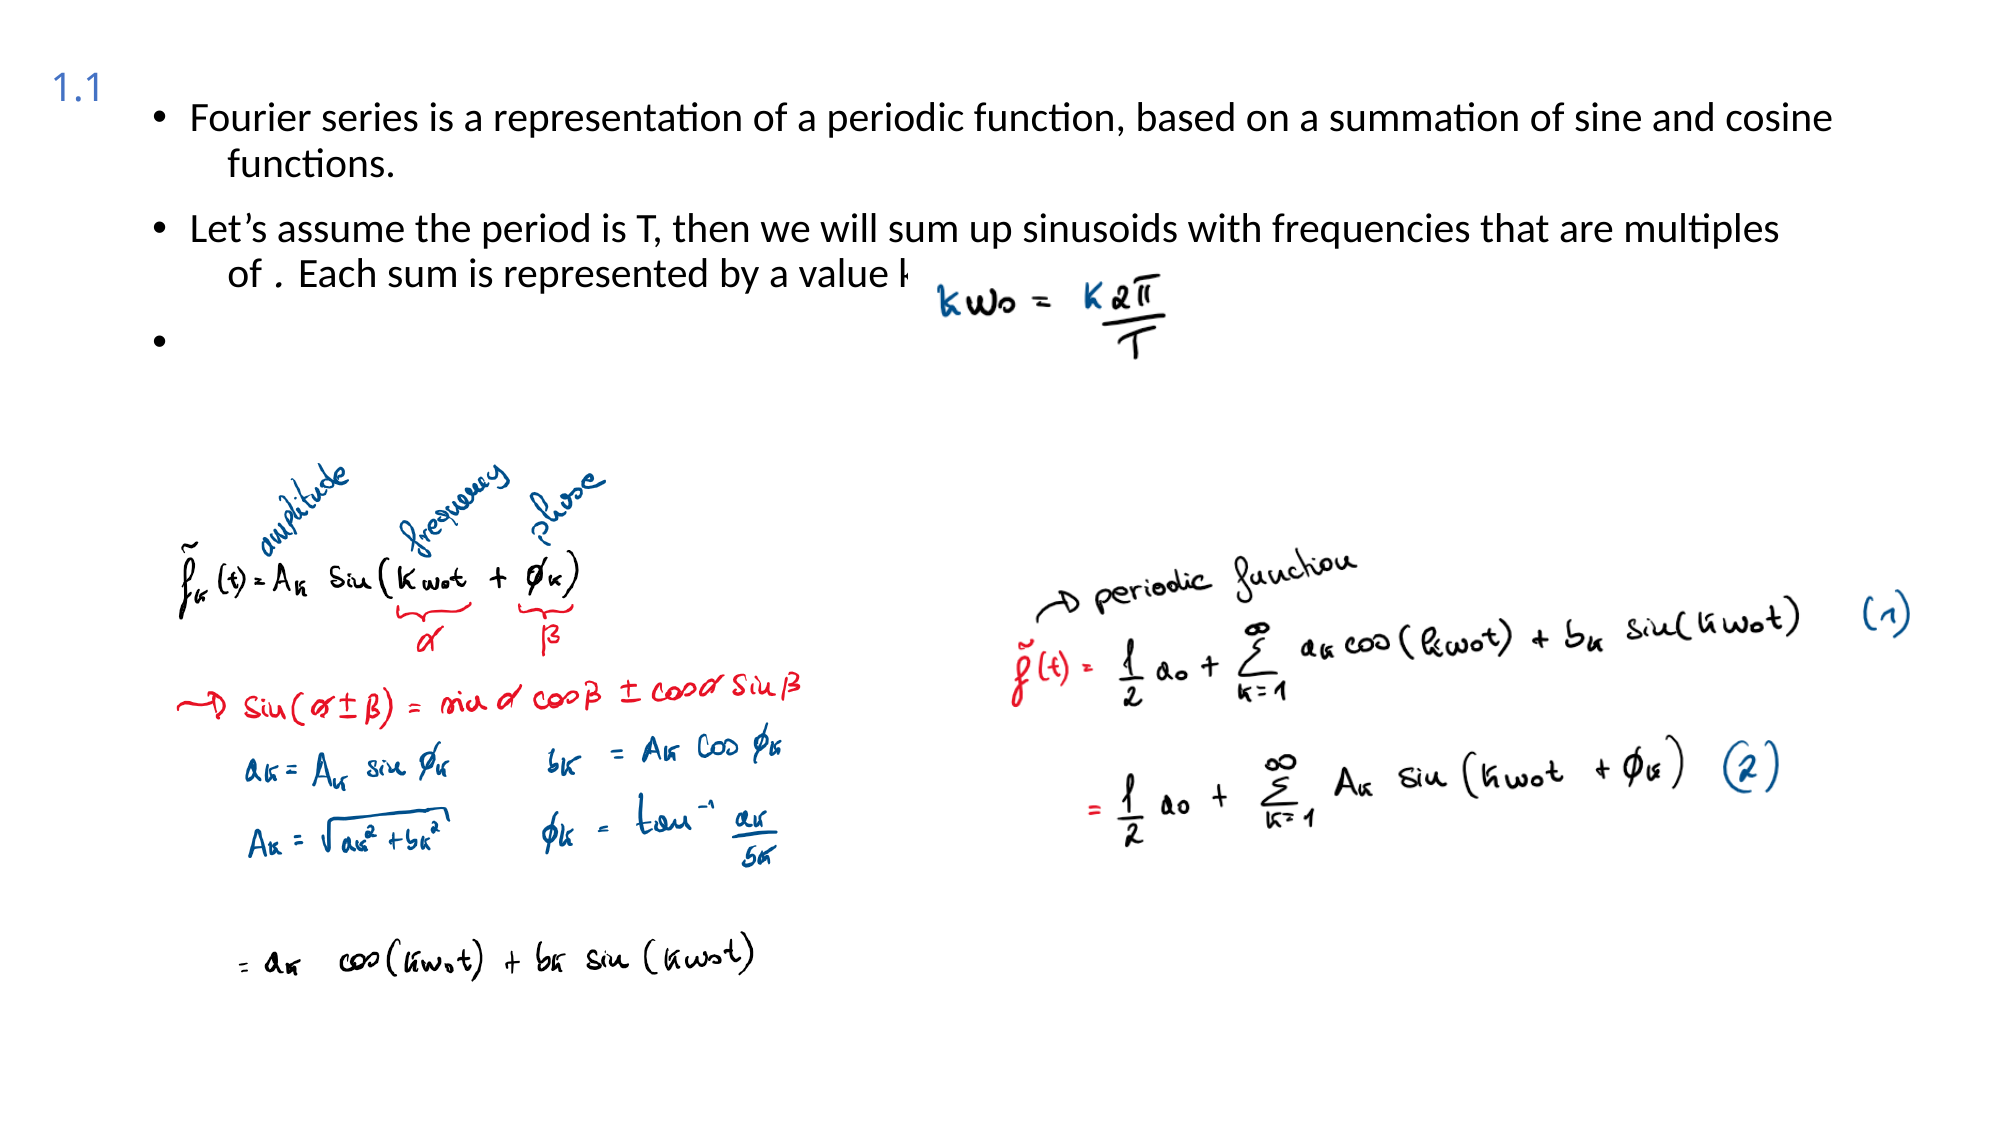

1.1
# Fourier series is a representation of a periodic function, based on a summation of sine and cosine functions.
Let’s assume the period is T, then we will sum up sinusoids with frequencies that are multiples of . Each sum is represented by a value k.